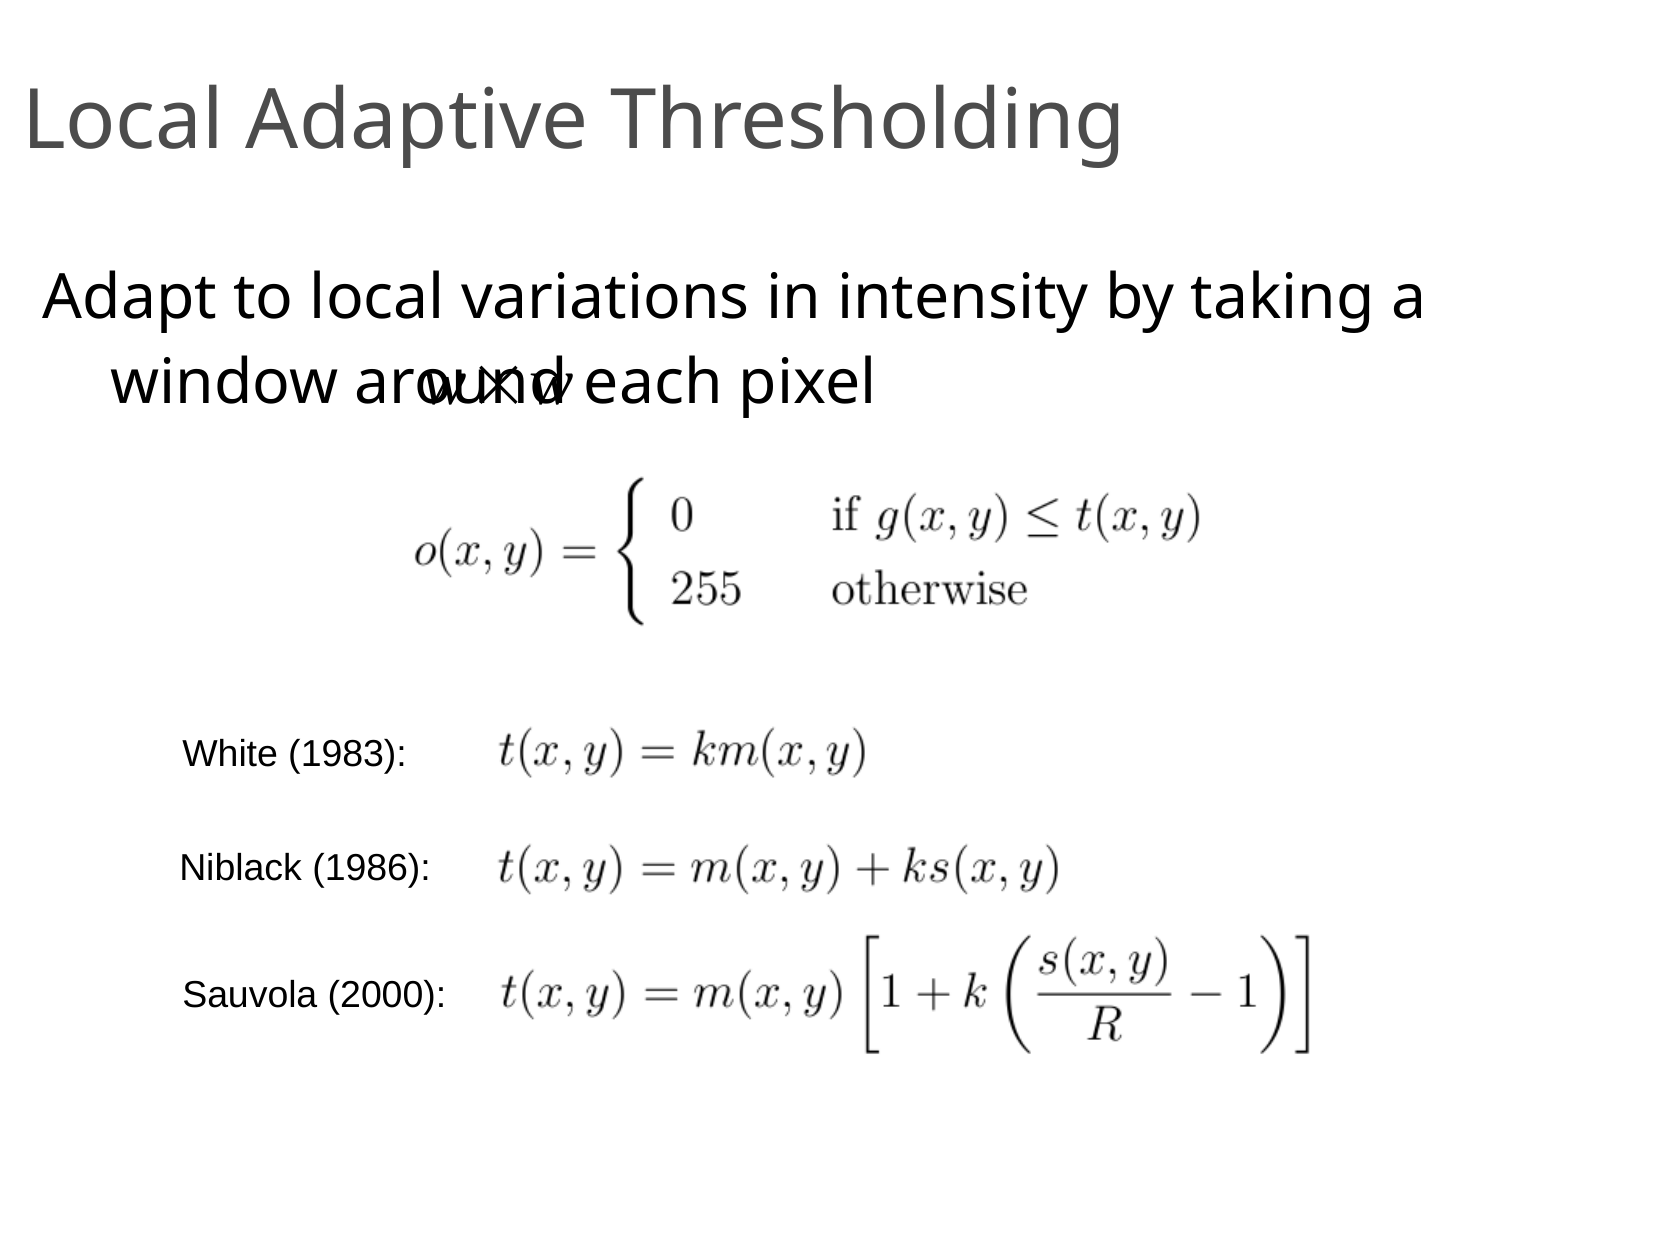

# Local Adaptive Thresholding
Adapt to local variations in intensity by taking a window around each pixel
White (1983):
Niblack (1986):
Sauvola (2000):